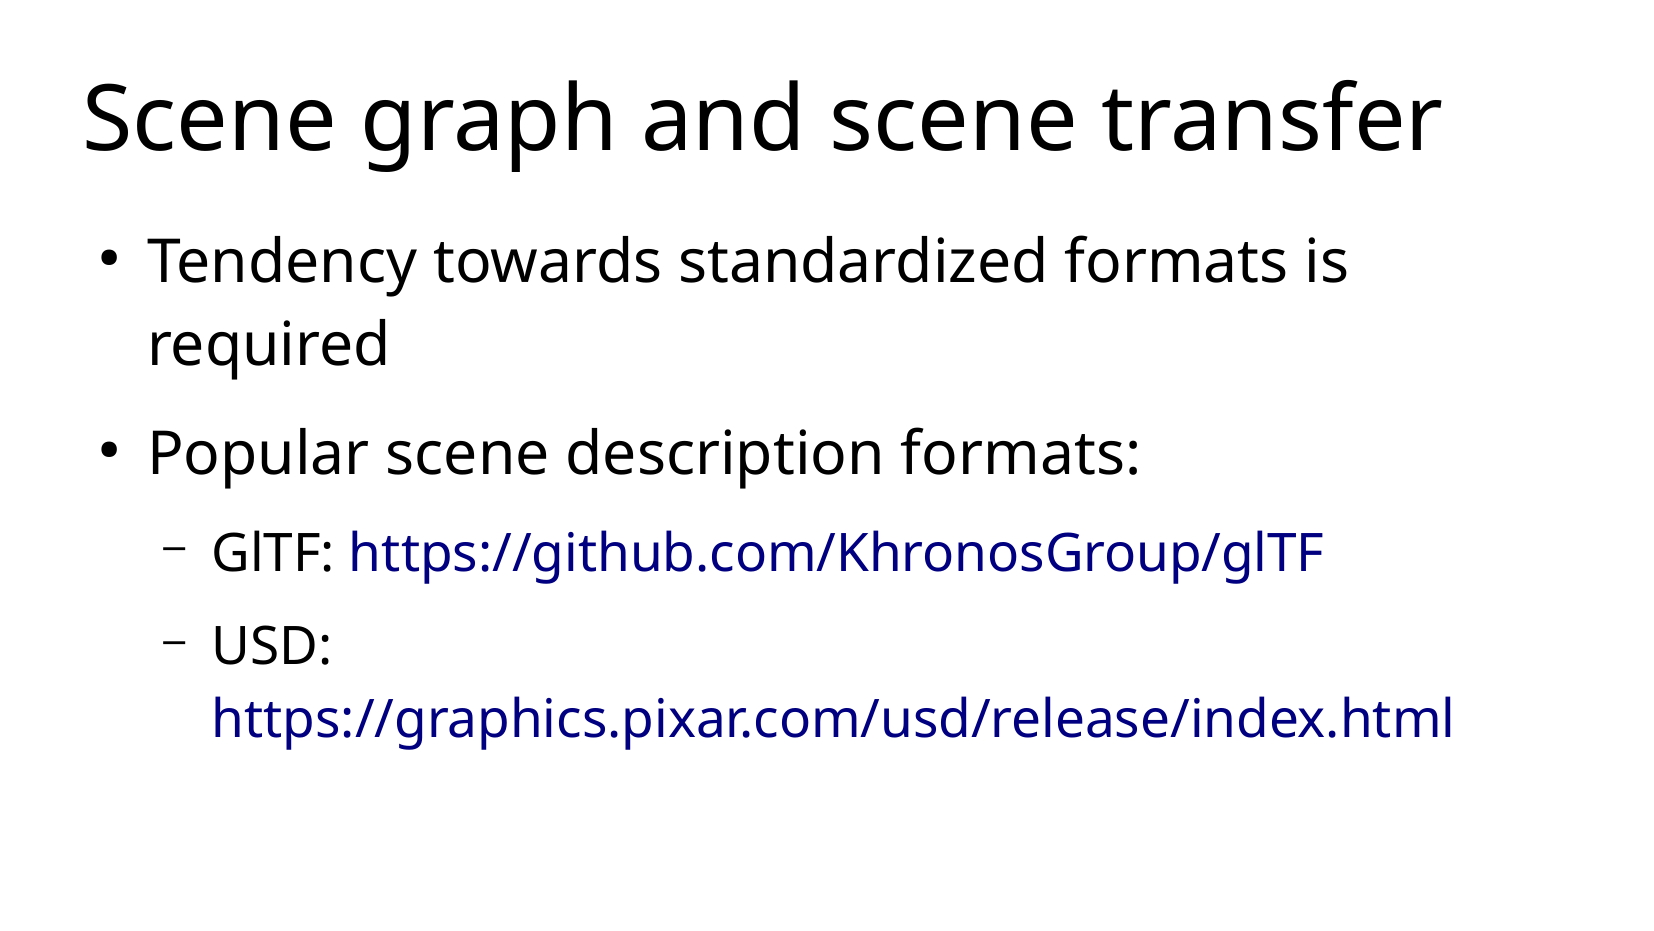

# Scene graph and scene transfer
Tendency towards standardized formats is required
Popular scene description formats:
GlTF: https://github.com/KhronosGroup/glTF
USD: https://graphics.pixar.com/usd/release/index.html